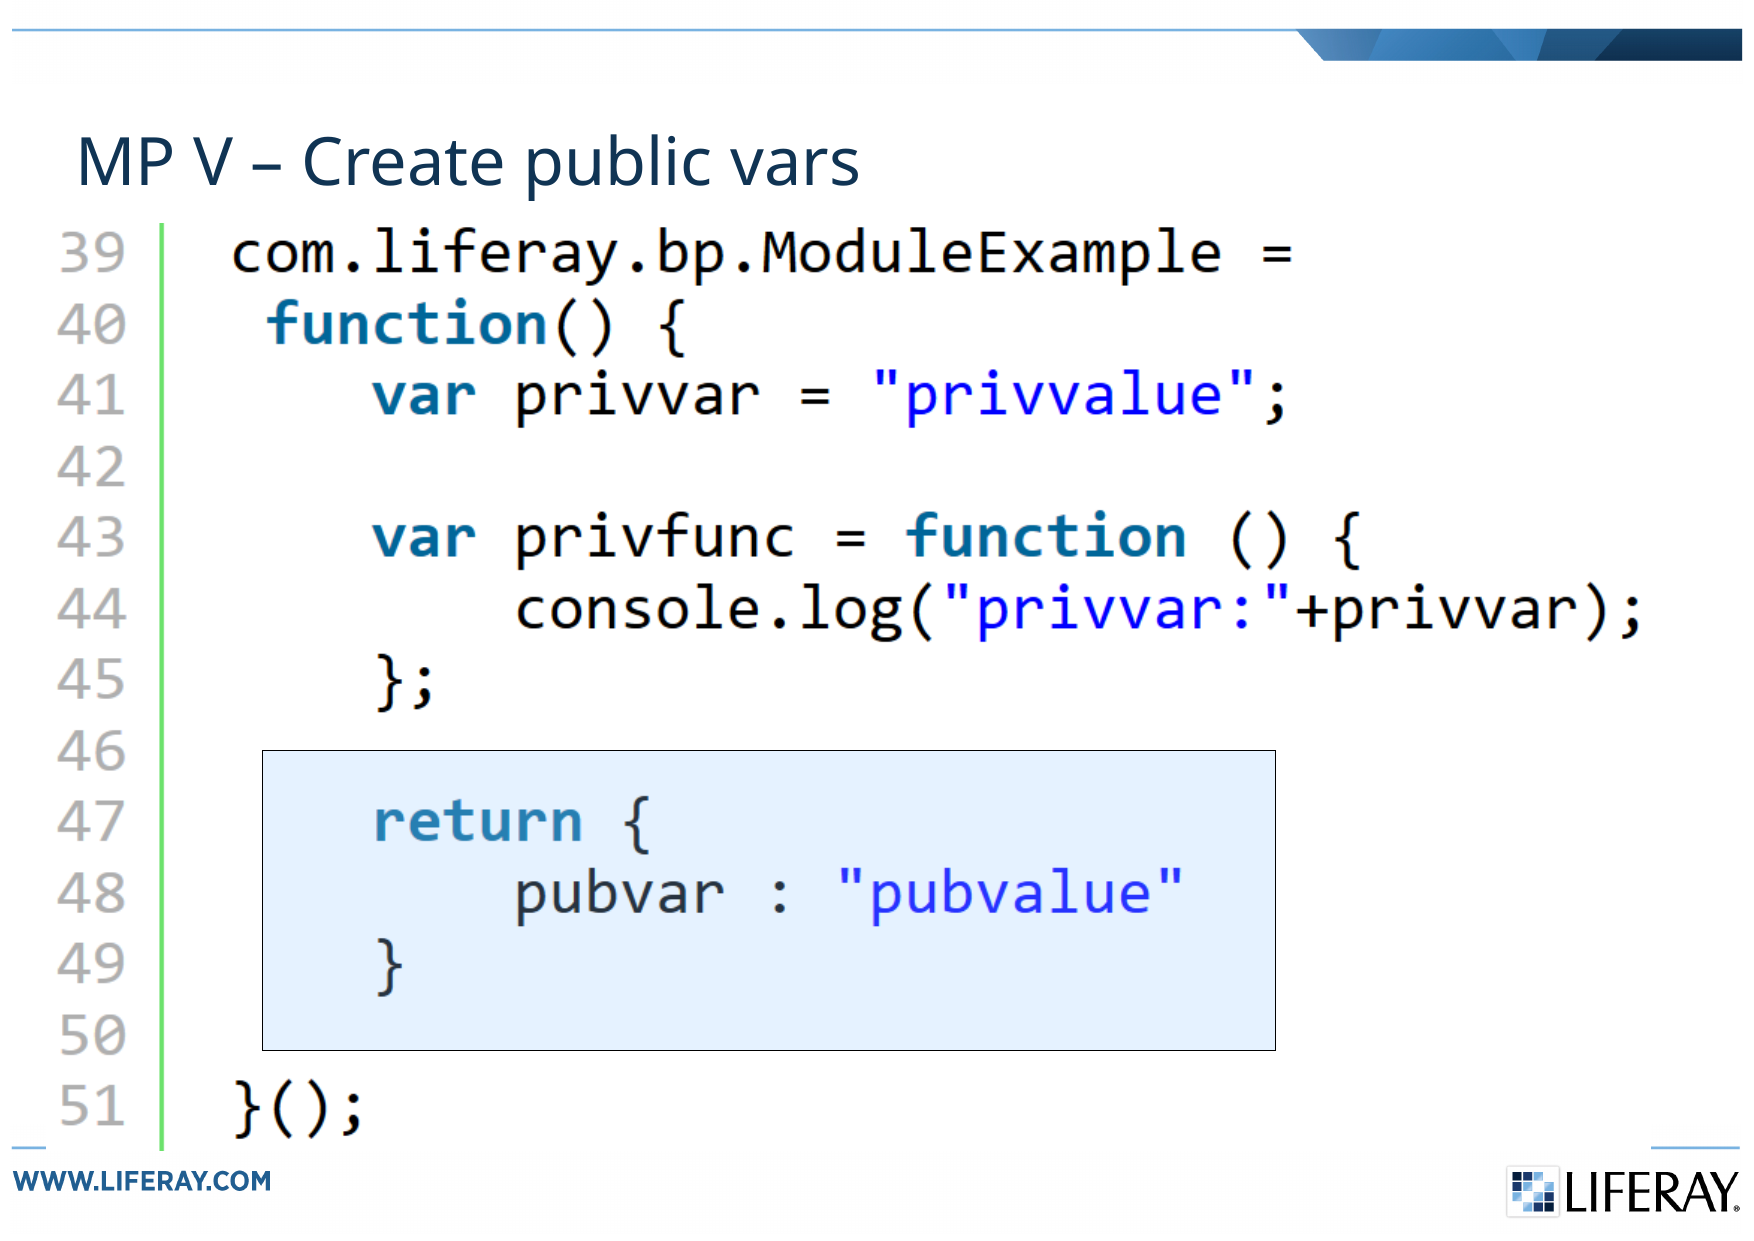

# MP V – Create public vars